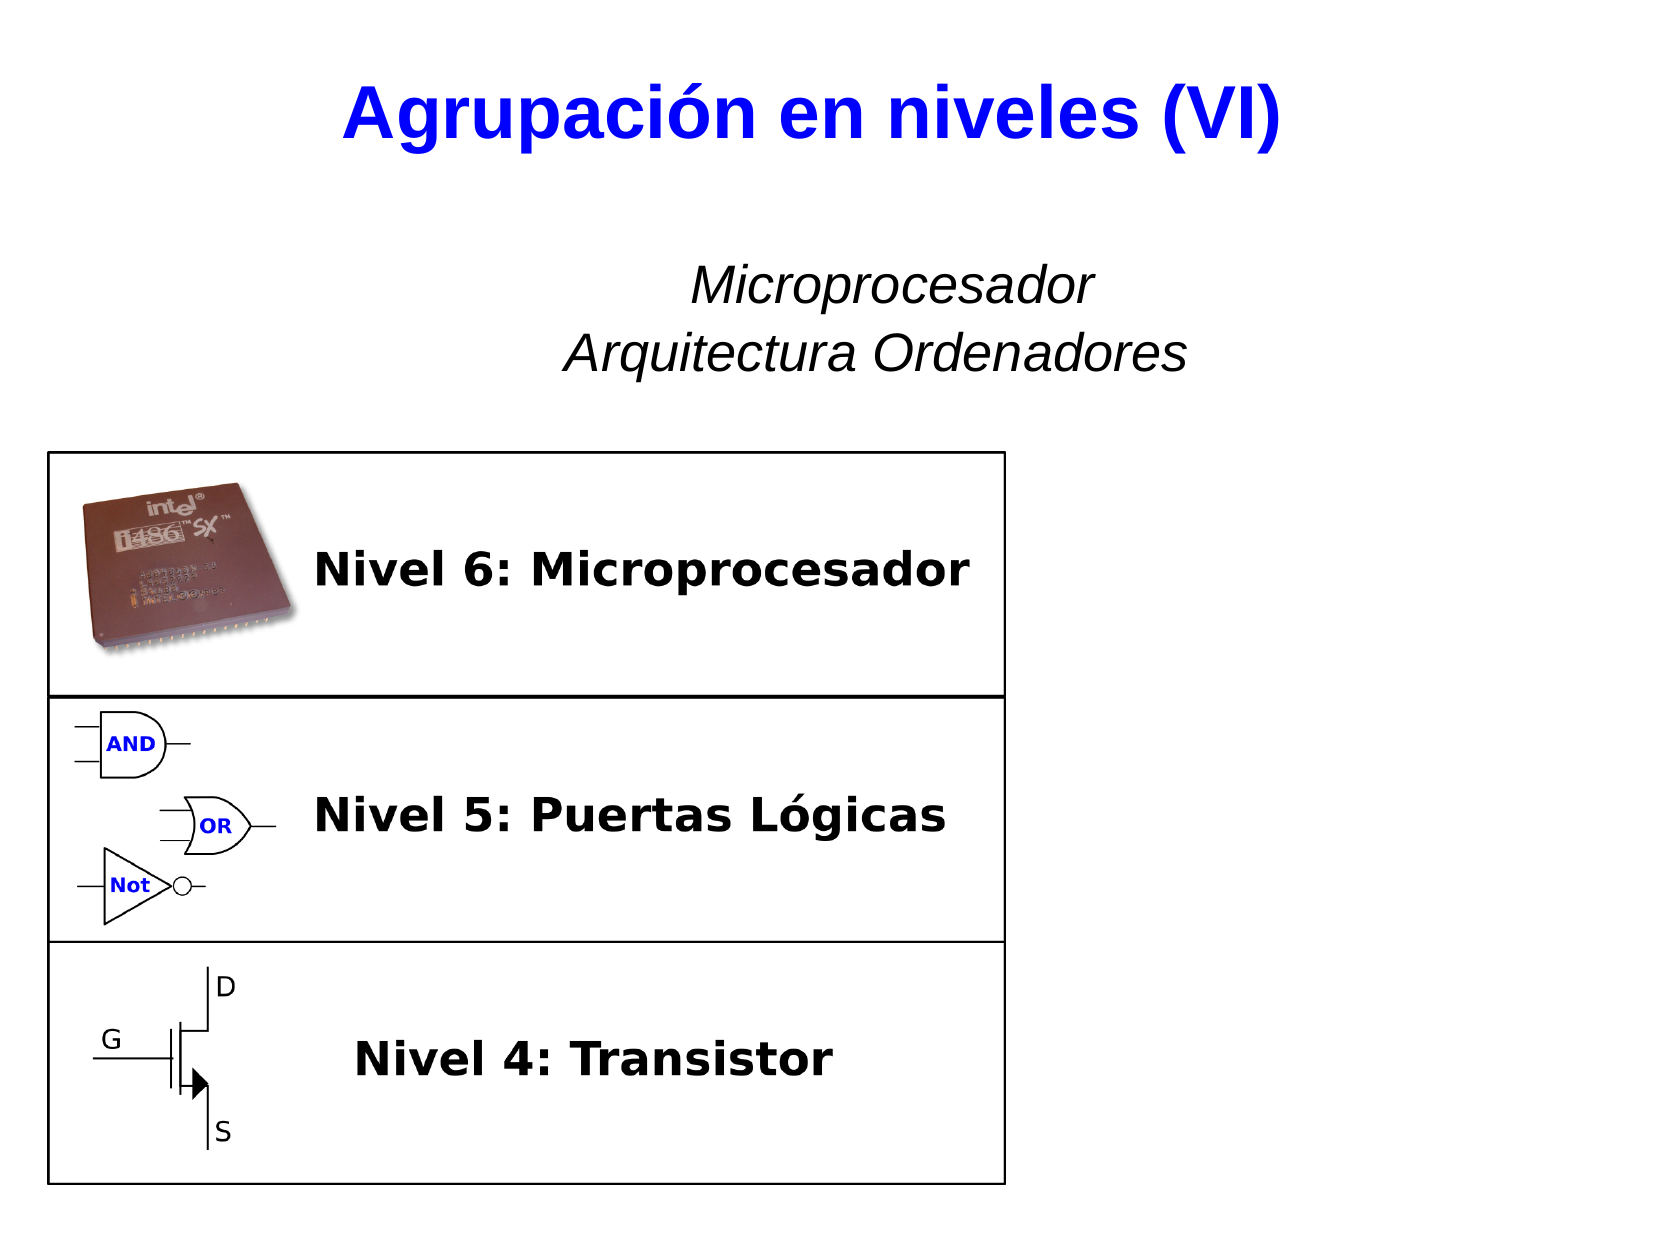

Agrupación en niveles (VI)
Microprocesador
Arquitectura Ordenadores